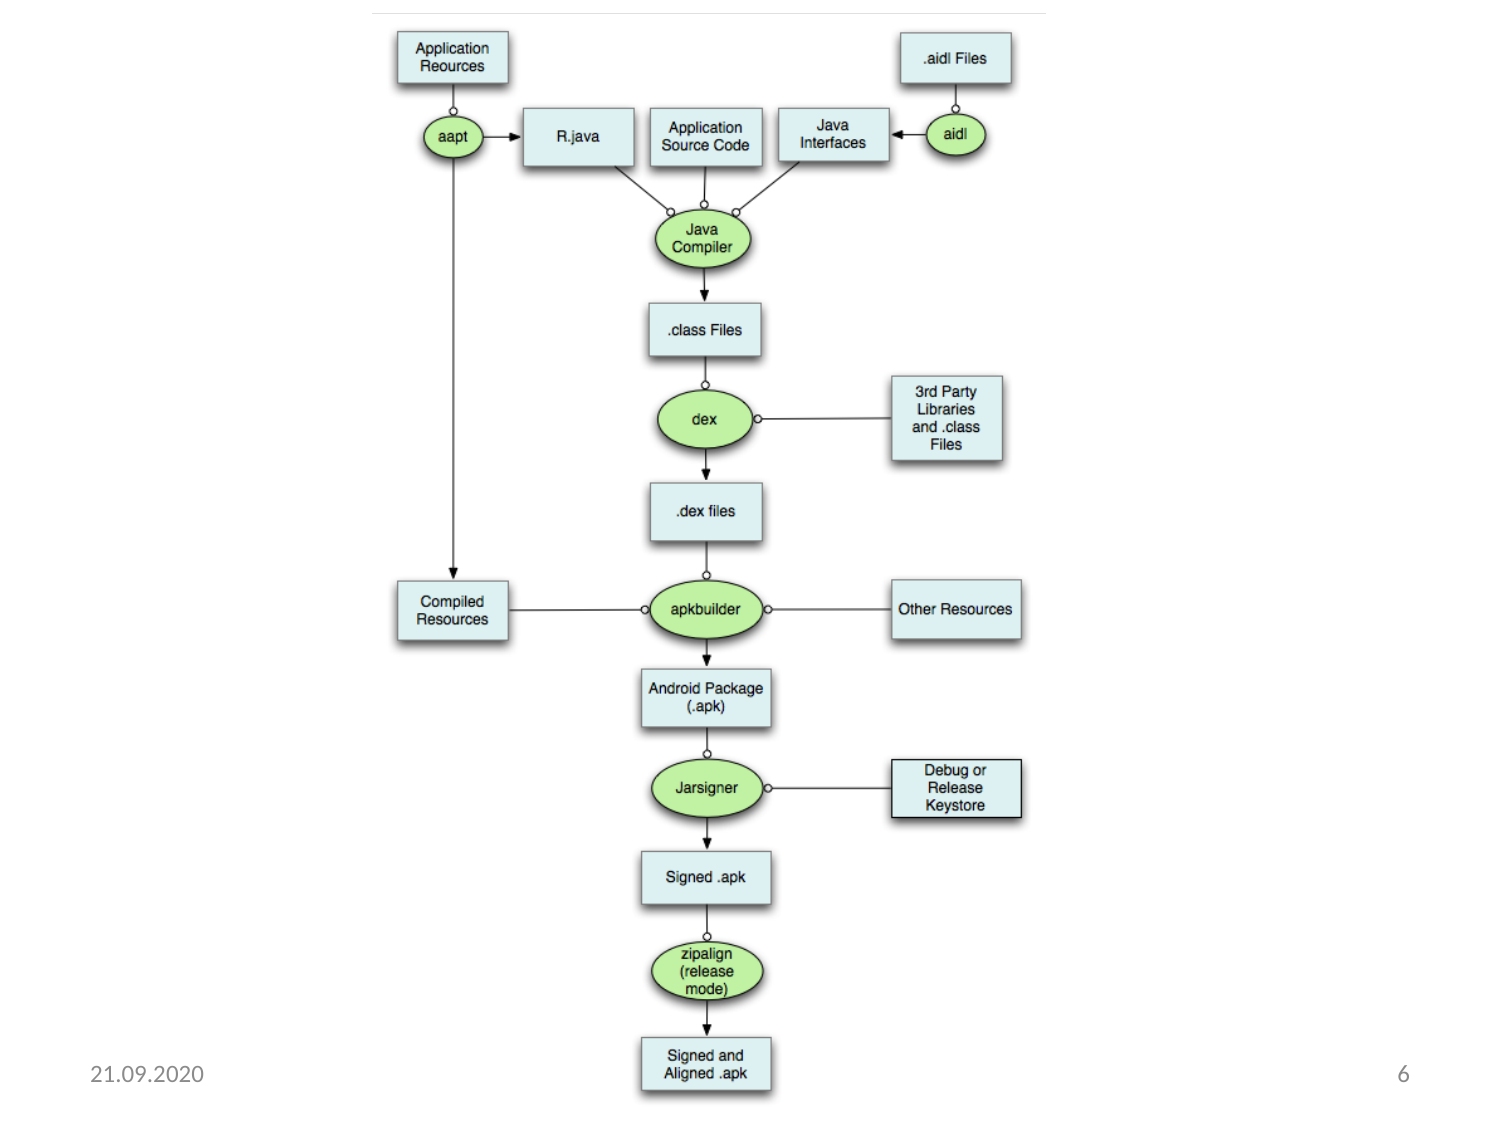

Creative Commons Attribution-ShareAlike 3.0
Creative Commons Attribution-ShareAlike 3.0
6